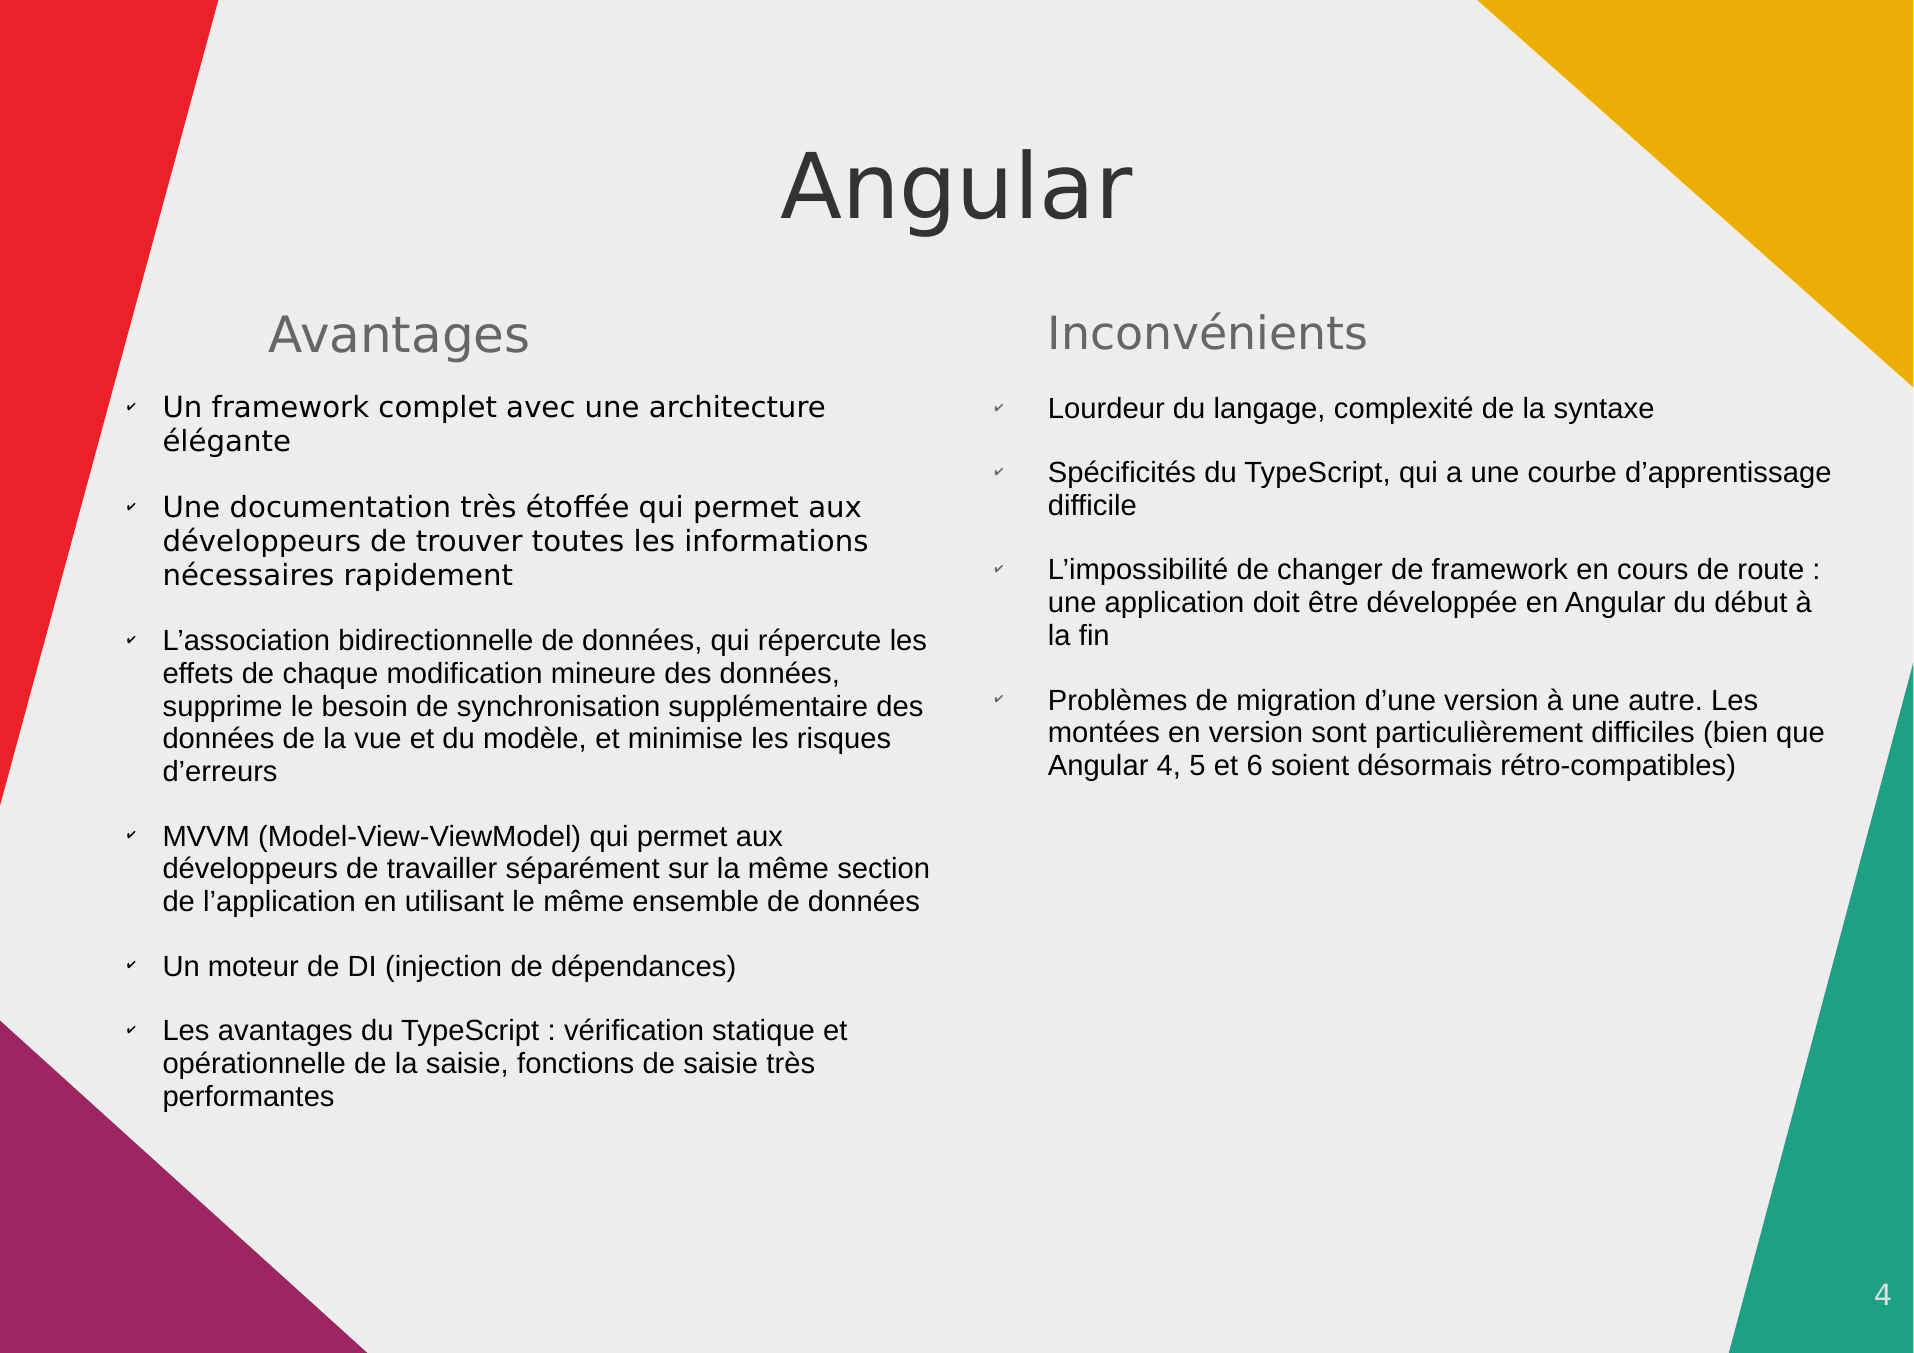

# Angular
Avantages
Un framework complet avec une architecture élégante
Une documentation très étoffée qui permet aux développeurs de trouver toutes les informations nécessaires rapidement
L’association bidirectionnelle de données, qui répercute les effets de chaque modification mineure des données, supprime le besoin de synchronisation supplémentaire des données de la vue et du modèle, et minimise les risques d’erreurs
MVVM (Model-View-ViewModel) qui permet aux développeurs de travailler séparément sur la même section de l’application en utilisant le même ensemble de données
Un moteur de DI (injection de dépendances)
Les avantages du TypeScript : vérification statique et opérationnelle de la saisie, fonctions de saisie très performantes
Inconvénients
Lourdeur du langage, complexité de la syntaxe
Spécificités du TypeScript, qui a une courbe d’apprentissage difficile
L’impossibilité de changer de framework en cours de route : une application doit être développée en Angular du début à la fin
Problèmes de migration d’une version à une autre. Les montées en version sont particulièrement difficiles (bien que Angular 4, 5 et 6 soient désormais rétro-compatibles)
4